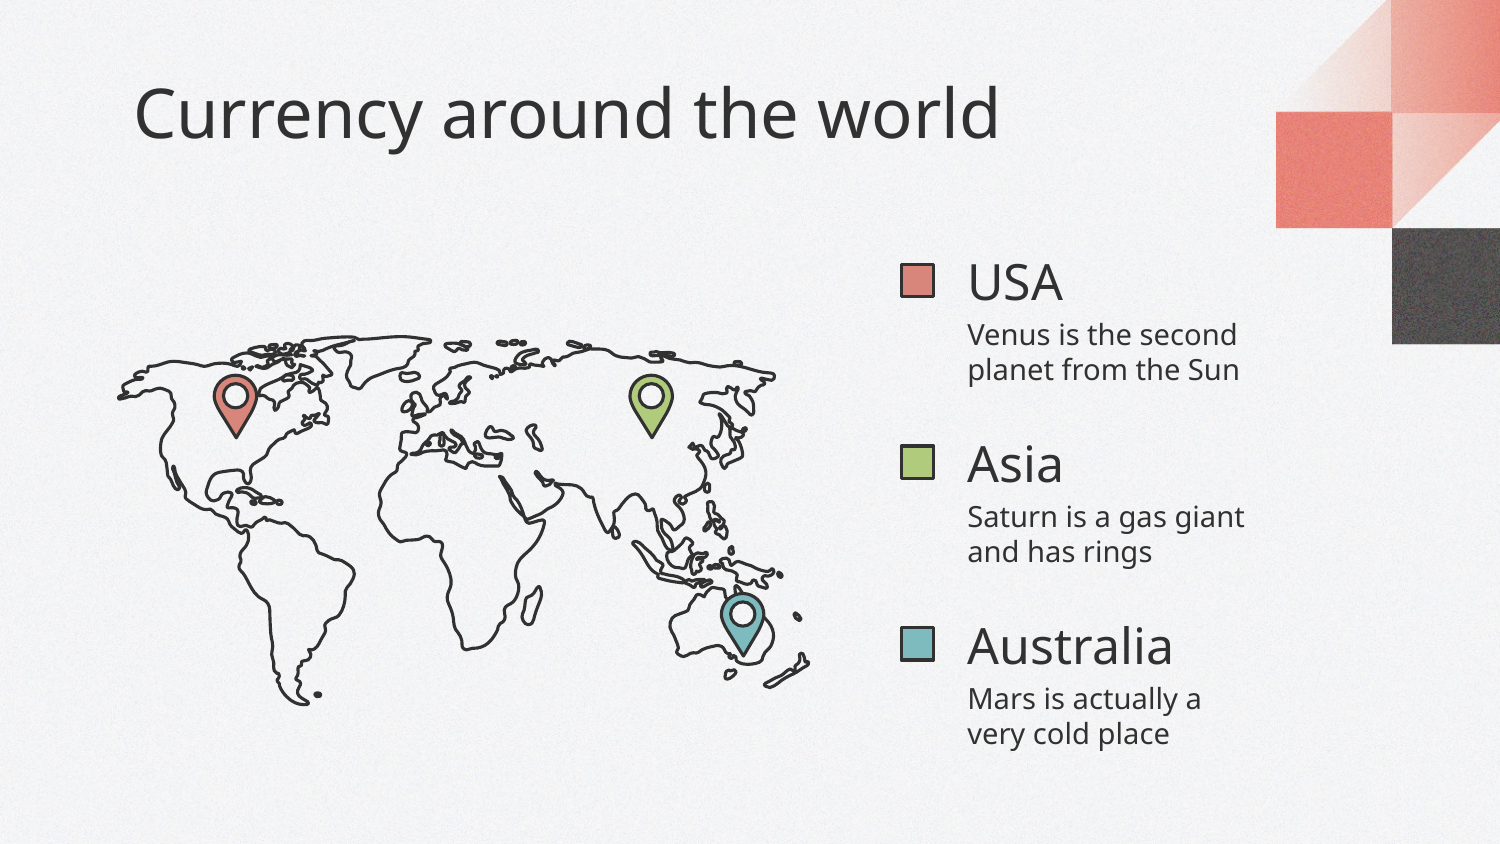

# Currency around the world
USA
Venus is the second planet from the Sun
Asia
Saturn is a gas giant and has rings
Australia
Mars is actually a very cold place